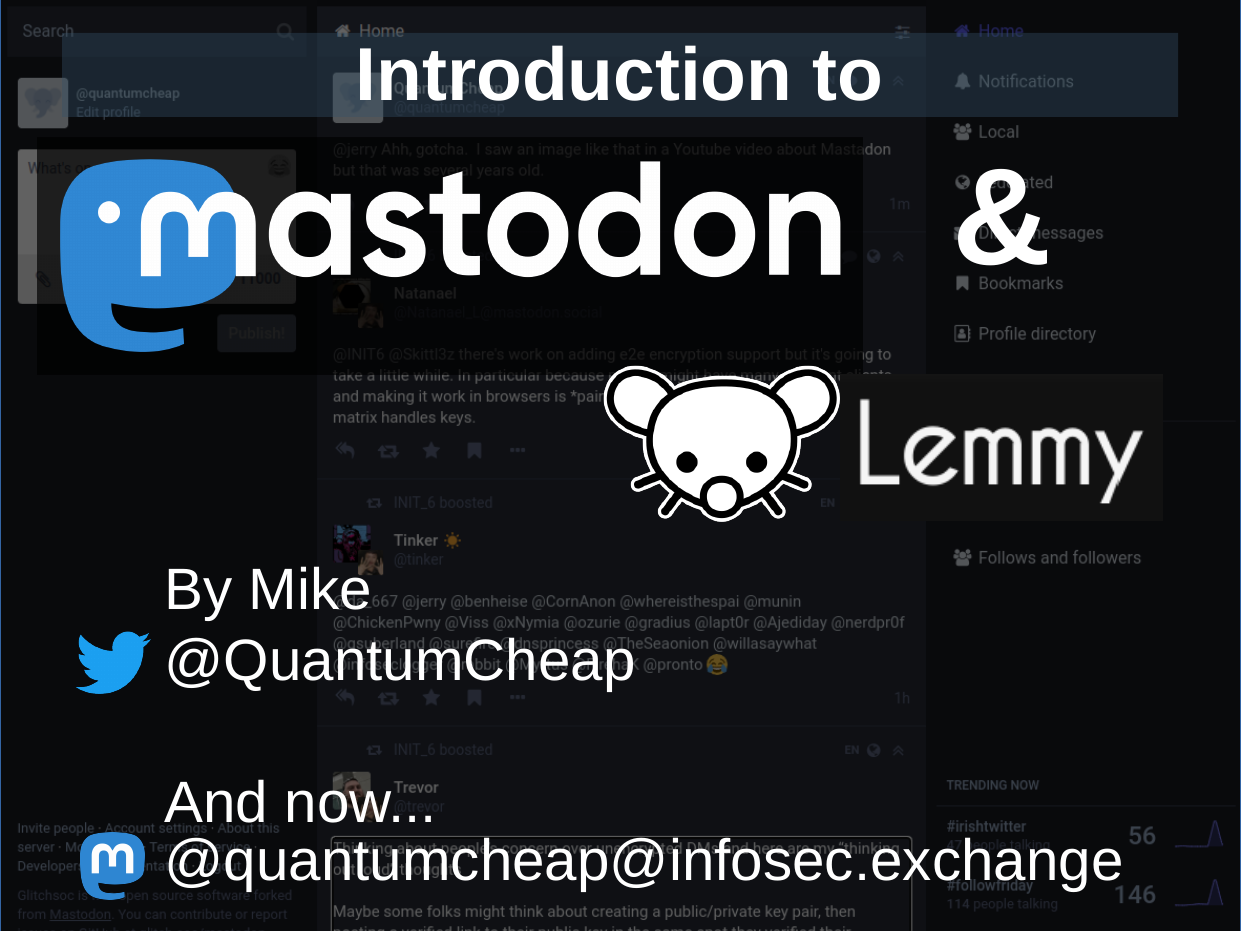

# Introduction to
&
By Mike
@QuantumCheap
And now... @quantumcheap@infosec.exchange